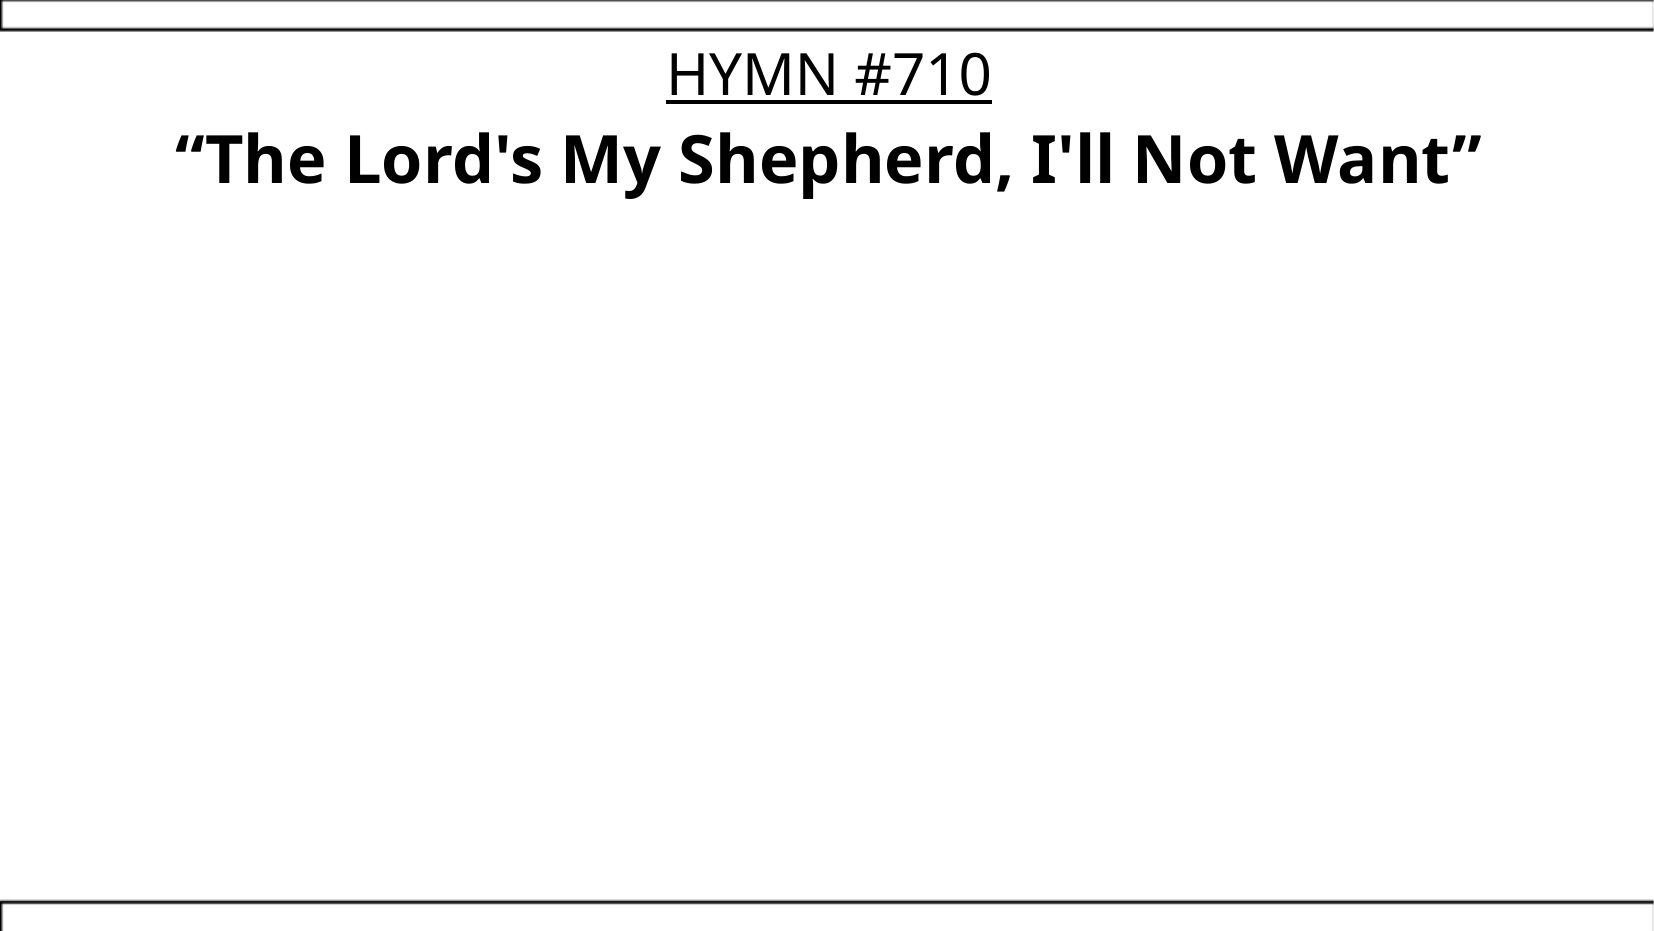

HYMN #710
“The Lord's My Shepherd, I'll Not Want”